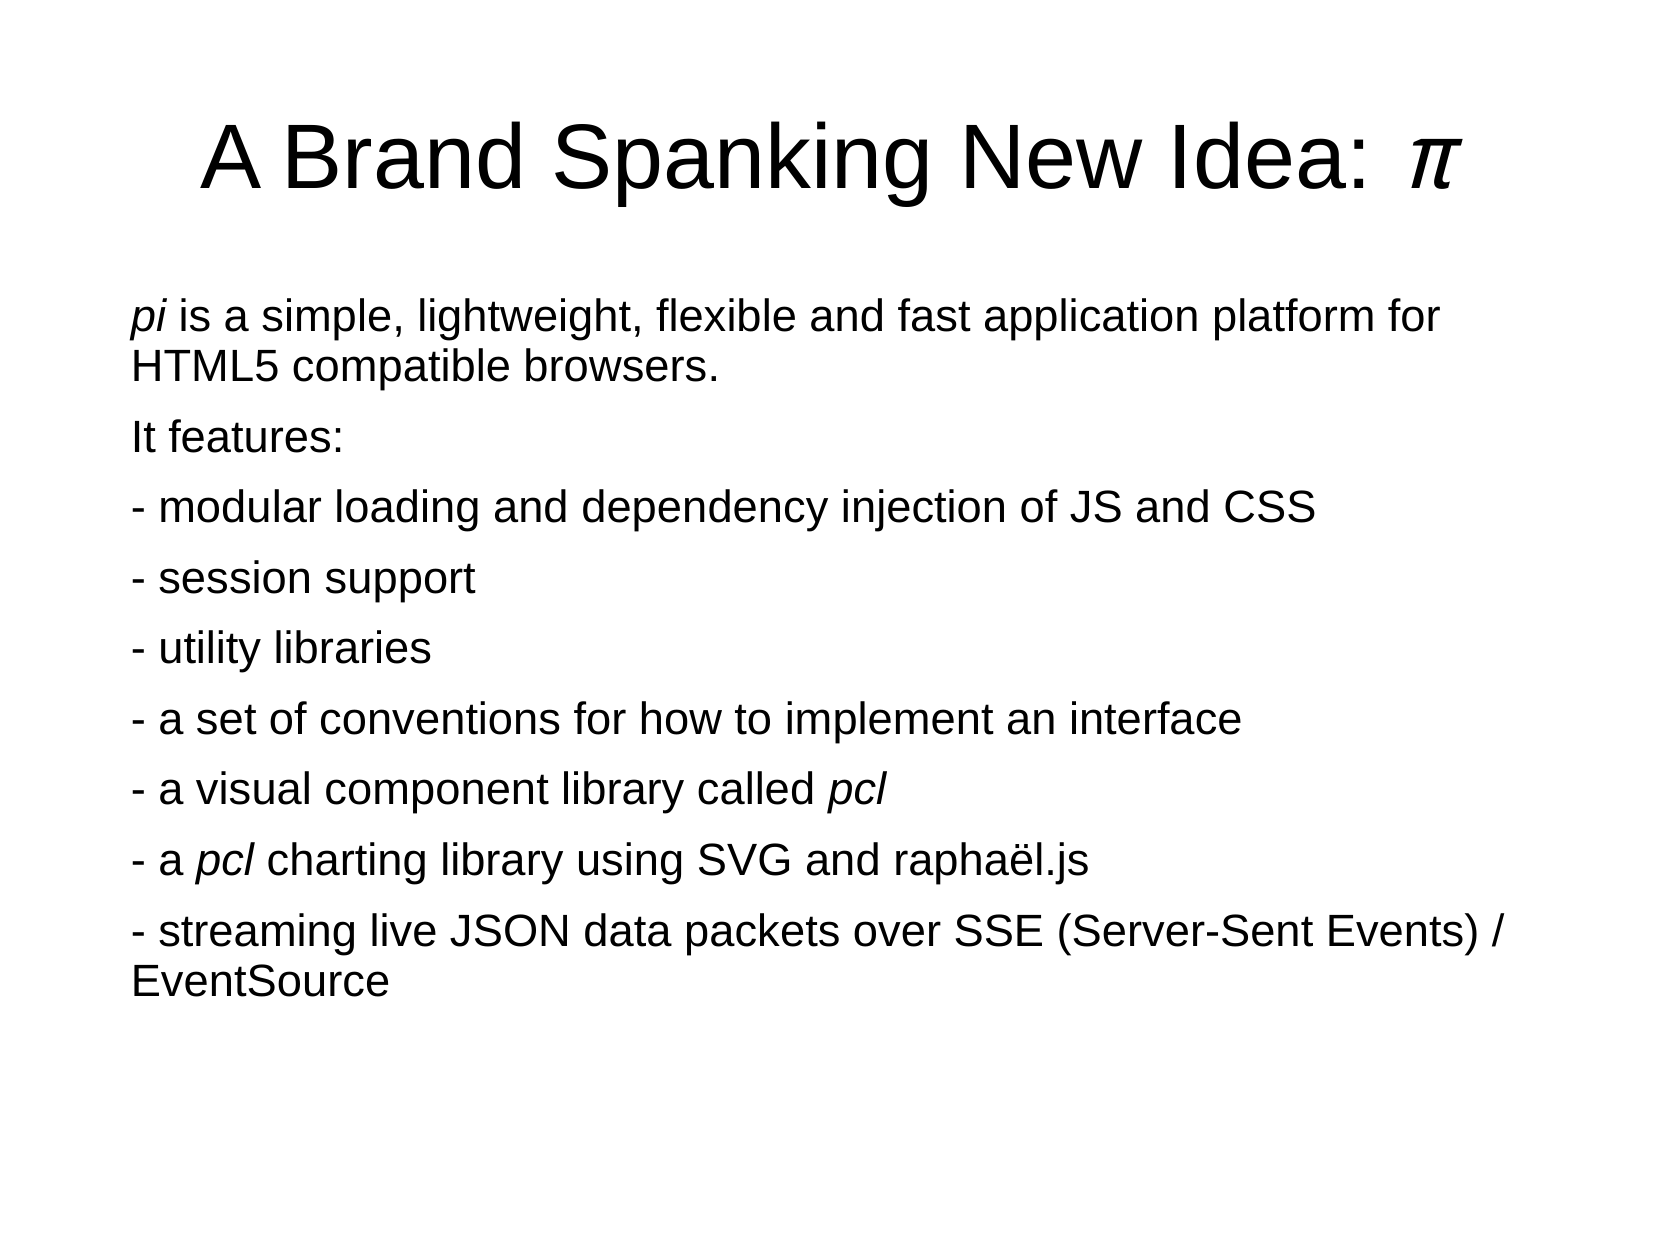

# A Brand Spanking New Idea: π
pi is a simple, lightweight, flexible and fast application platform for HTML5 compatible browsers.
It features:
- modular loading and dependency injection of JS and CSS
- session support
- utility libraries
- a set of conventions for how to implement an interface
- a visual component library called pcl
- a pcl charting library using SVG and raphaël.js
- streaming live JSON data packets over SSE (Server-Sent Events) / EventSource